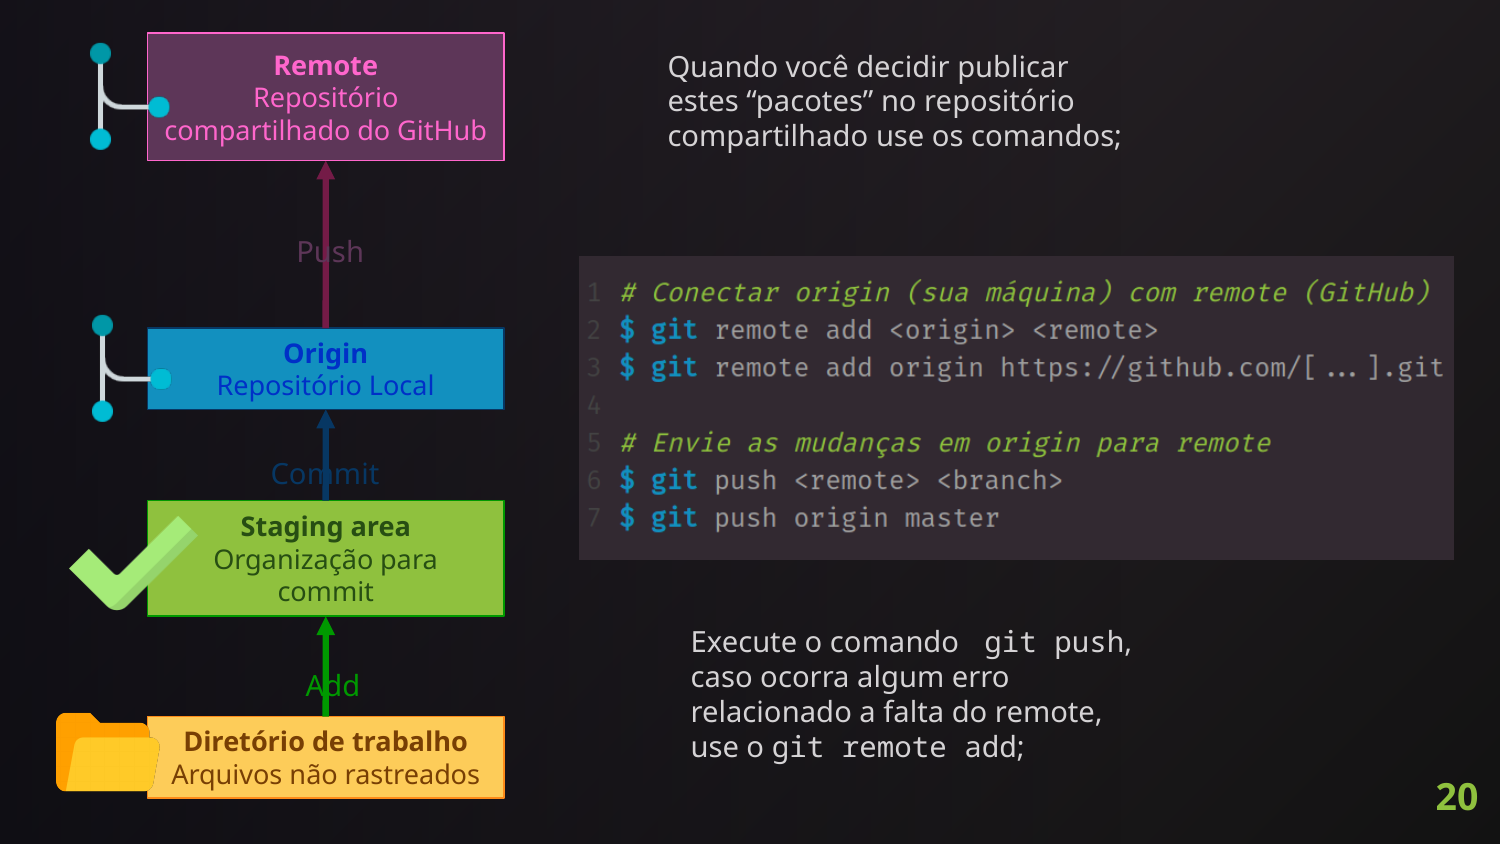

Remote
Repositório compartilhado do GitHub
Quando você decidir publicar estes “pacotes” no repositório compartilhado use os comandos;
Push
Origin
Repositório Local
Commit
Staging area
Organização para commit
Execute o comando git push, caso ocorra algum erro relacionado a falta do remote, use o git remote add;
Add
Diretório de trabalho
Arquivos não rastreados